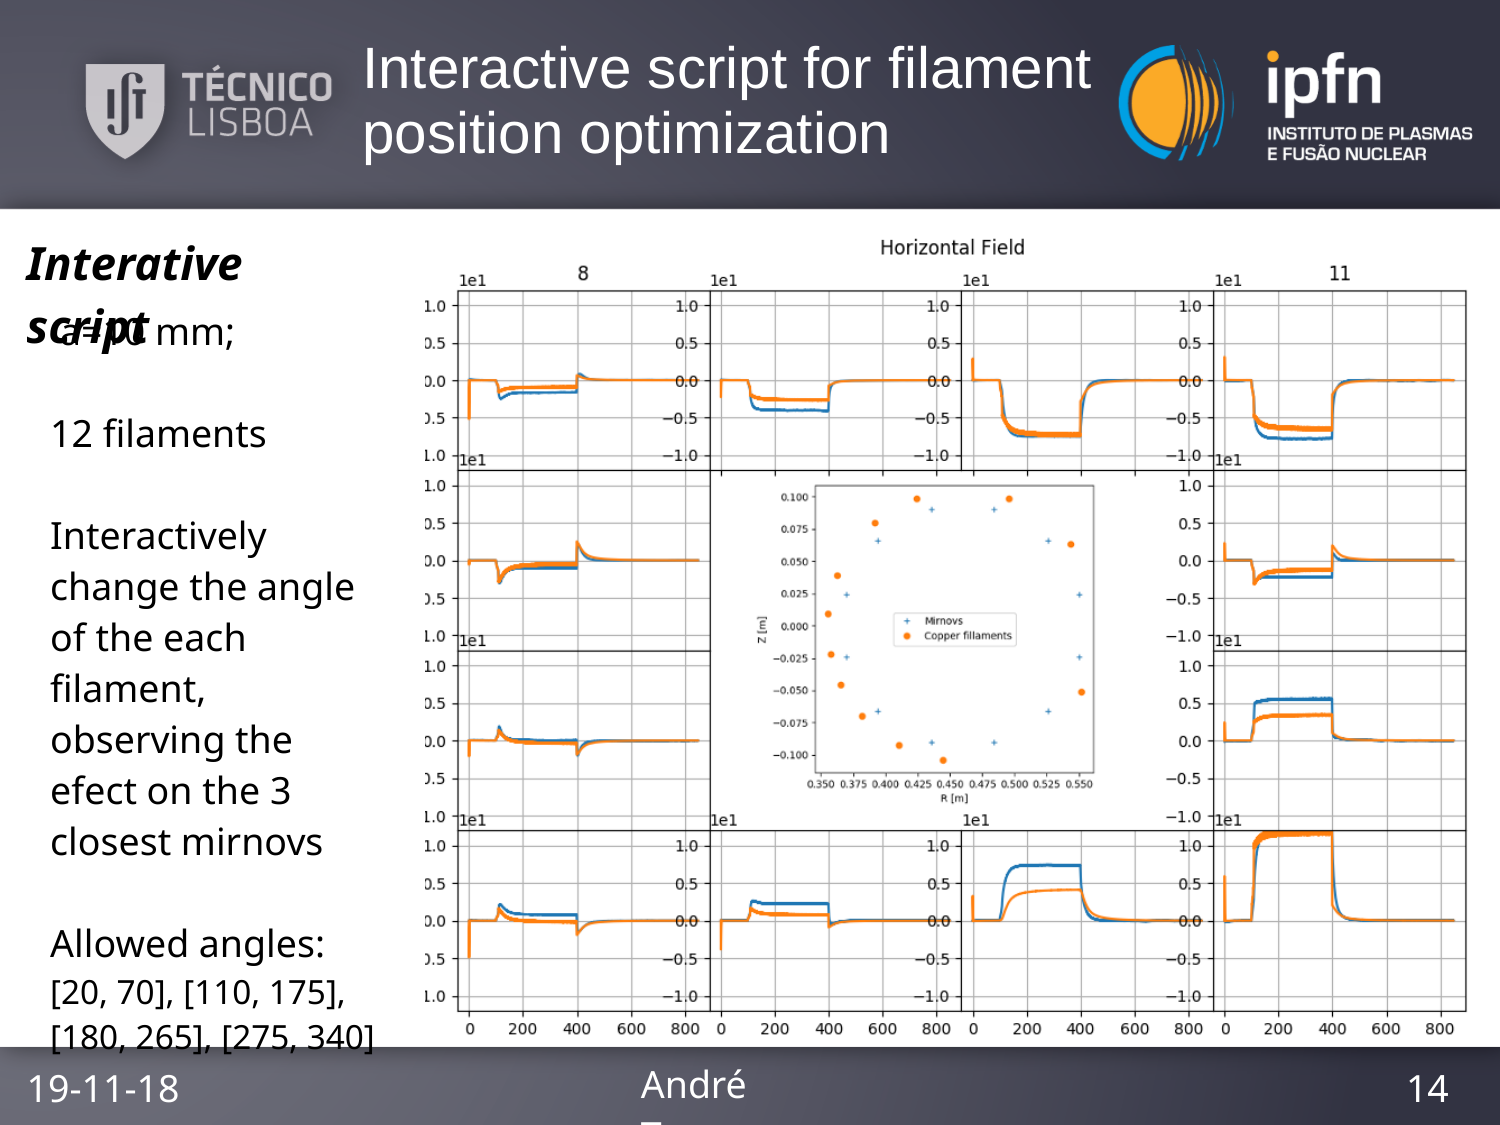

# Interactive script for filament position optimization
Interative script
 a=10 mm;
12 filaments
Interactively change the angle of the each filament, observing the efect on the 3 closest mirnovs
Allowed angles:
[20, 70], [110, 175], [180, 265], [275, 340]